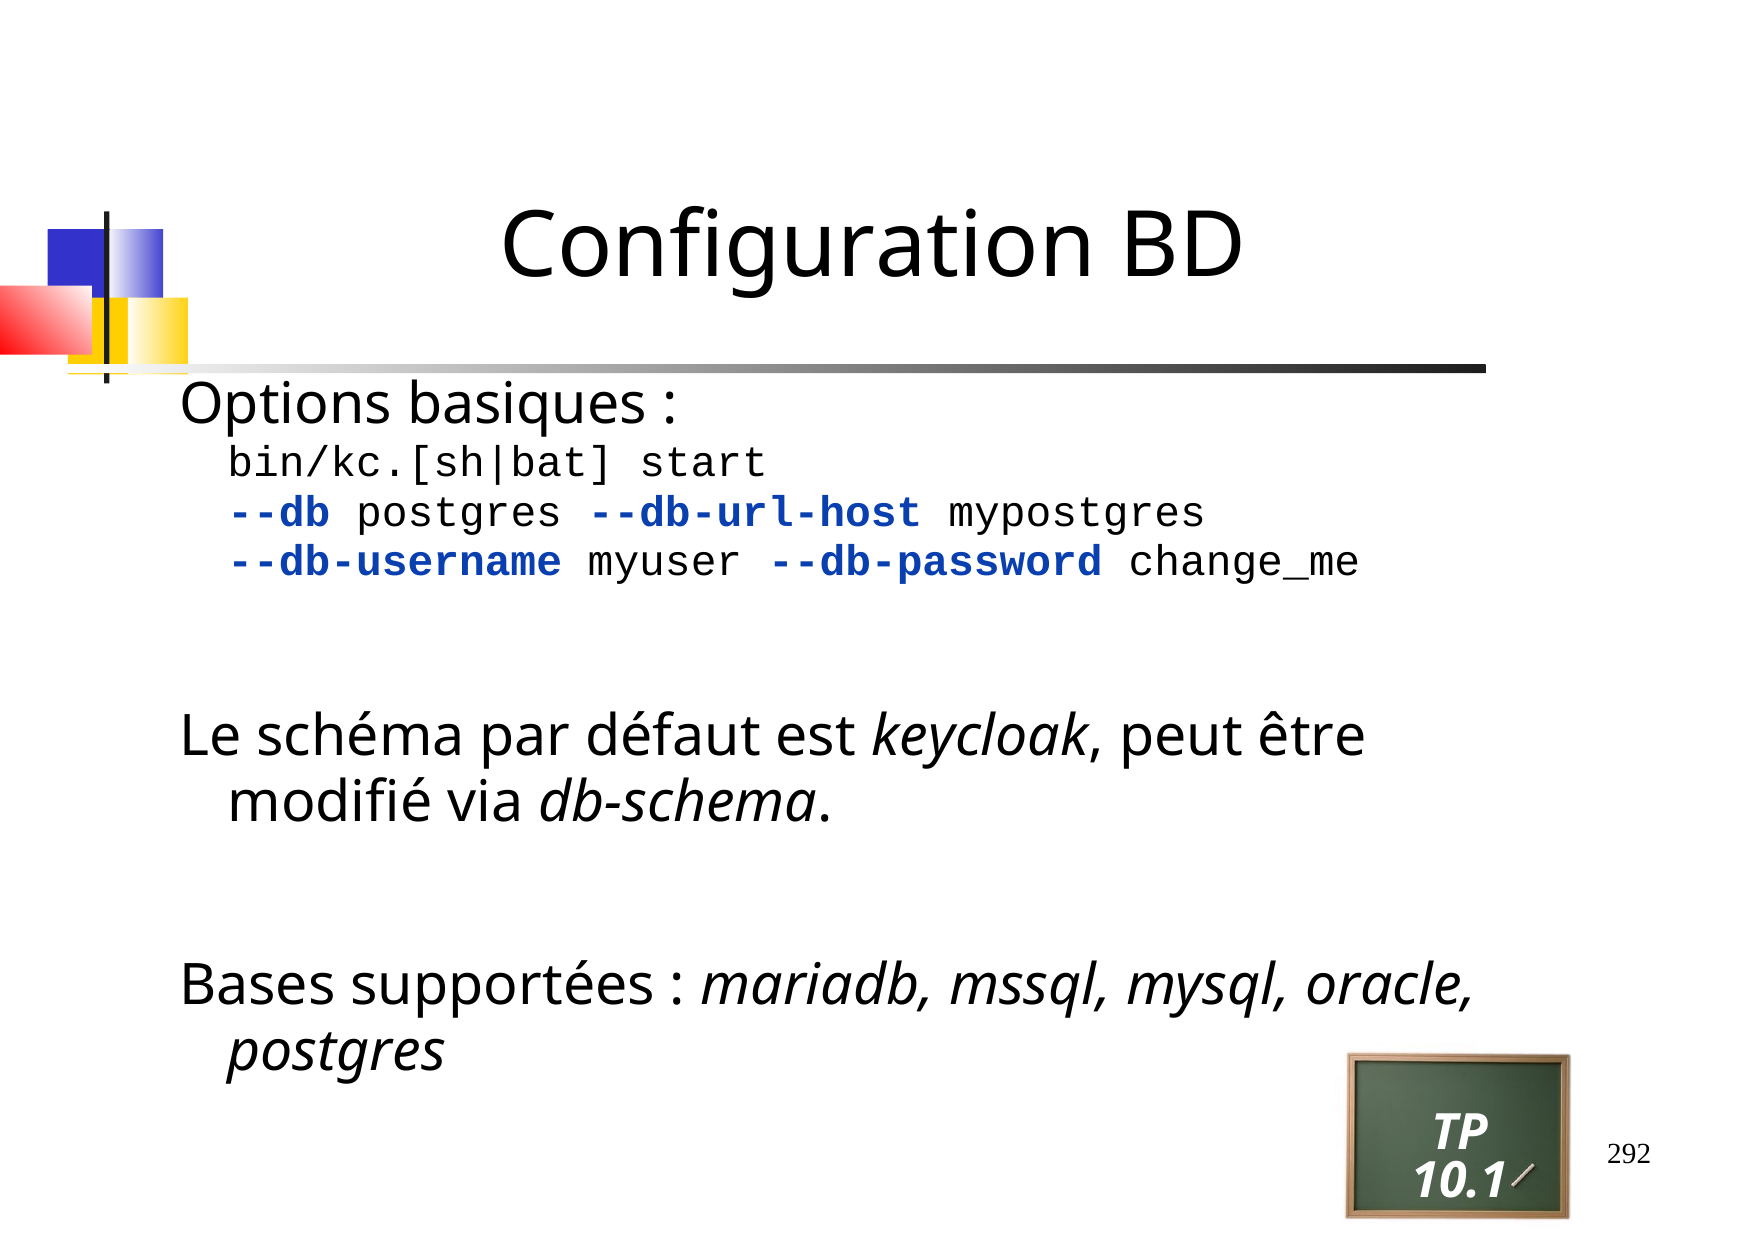

# Configuration BD
Options basiques :
bin/kc.[sh|bat] start
--db postgres --db-url-host mypostgres
--db-username myuser --db-password change_me
Le schéma par défaut est keycloak, peut être modifié via db-schema.
Bases supportées : mariadb, mssql, mysql, oracle, postgres
TP 10.1